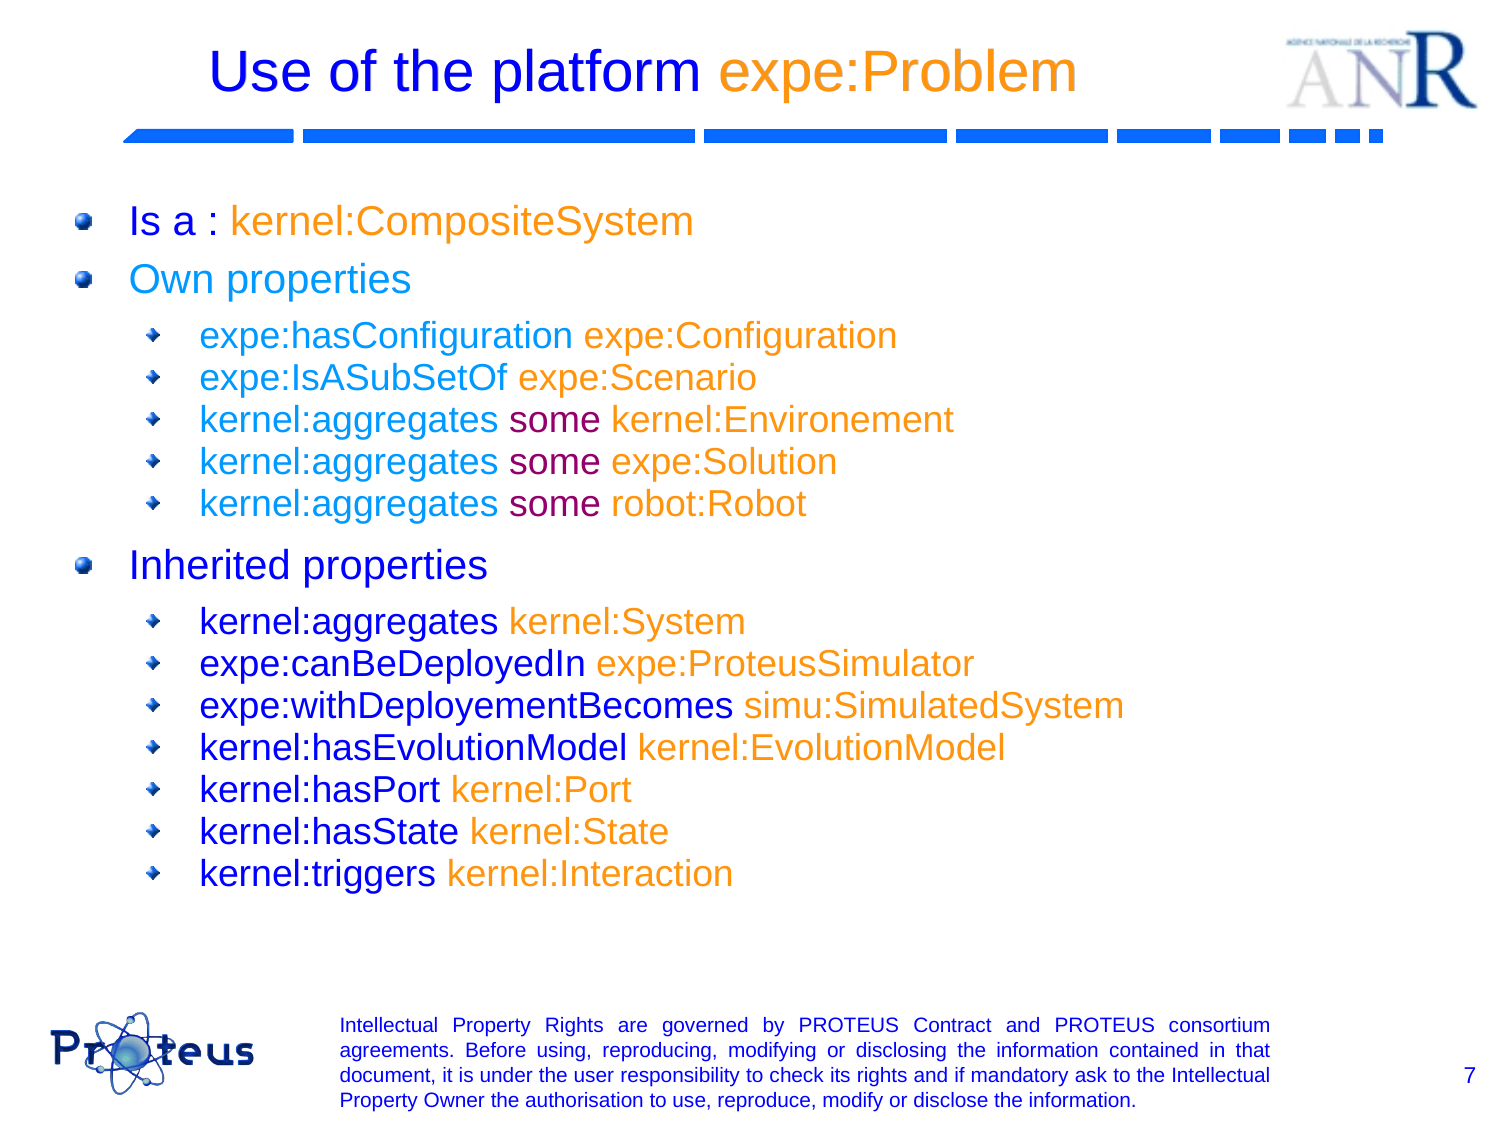

# Use of the platform expe:Problem
Is a : kernel:CompositeSystem
Own properties
expe:hasConfiguration expe:Configuration
expe:IsASubSetOf expe:Scenario
kernel:aggregates some kernel:Environement
kernel:aggregates some expe:Solution
kernel:aggregates some robot:Robot
Inherited properties
kernel:aggregates kernel:System
expe:canBeDeployedIn expe:ProteusSimulator
expe:withDeployementBecomes simu:SimulatedSystem
kernel:hasEvolutionModel kernel:EvolutionModel
kernel:hasPort kernel:Port
kernel:hasState kernel:State
kernel:triggers kernel:Interaction
7